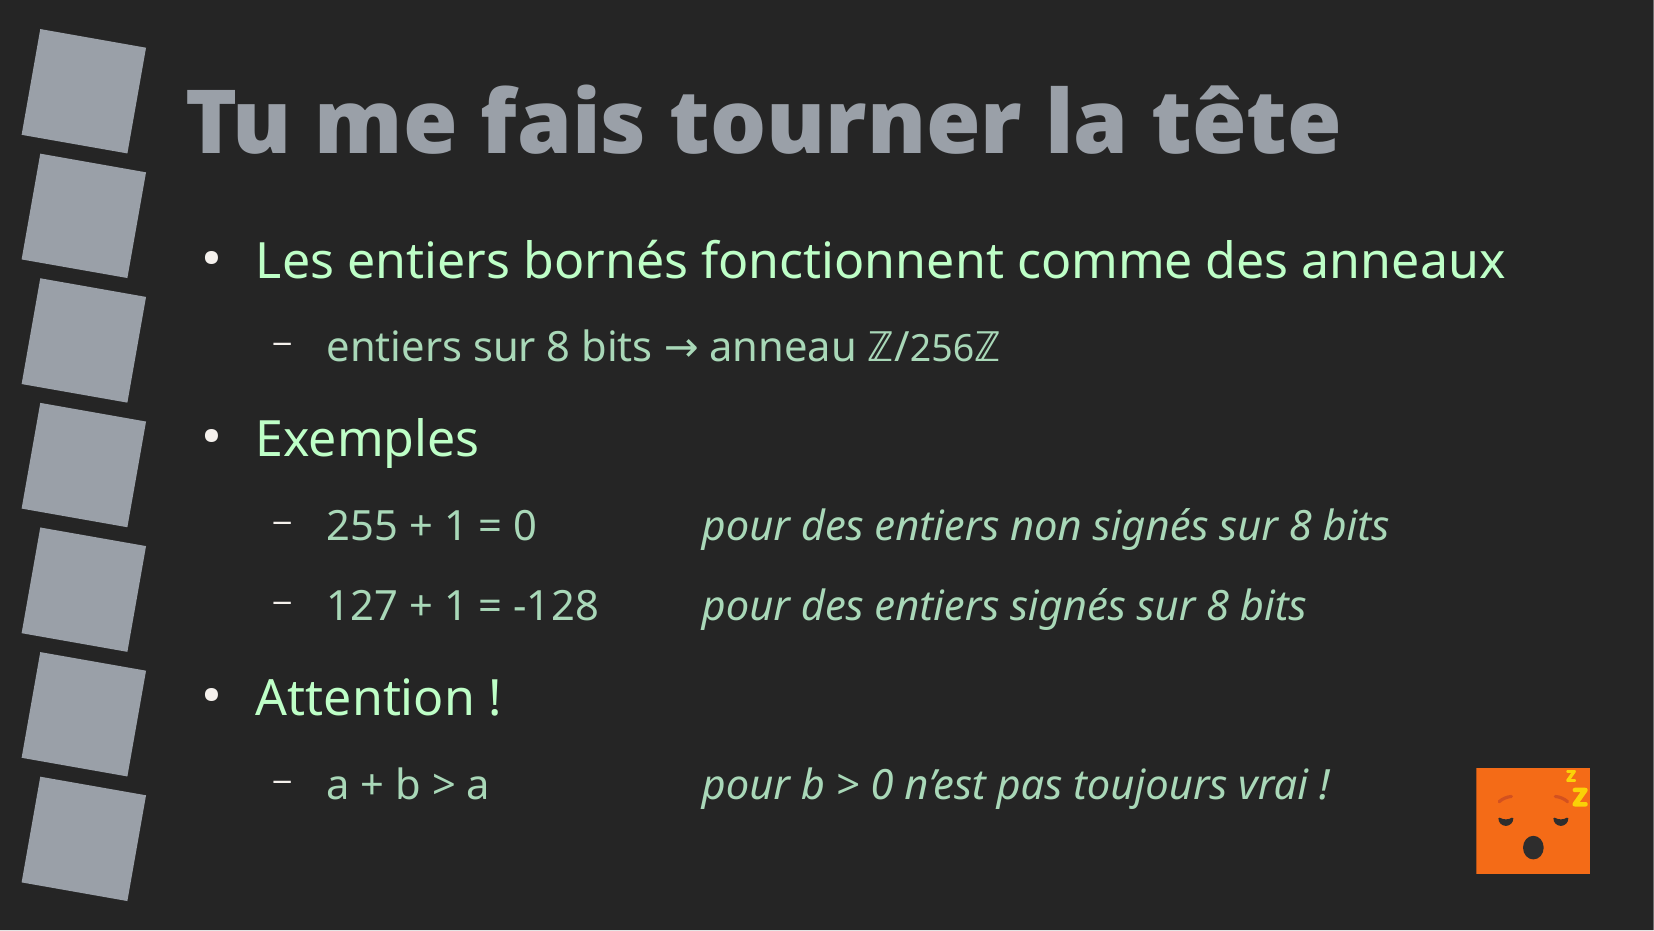

# Tu me fais tourner la tête
Les entiers bornés fonctionnent comme des anneaux
entiers sur 8 bits → anneau ℤ/256ℤ
Exemples
255 + 1 = 0			pour des entiers non signés sur 8 bits
127 + 1 = -128		pour des entiers signés sur 8 bits
Attention !
a + b > a			pour b > 0 n’est pas toujours vrai !